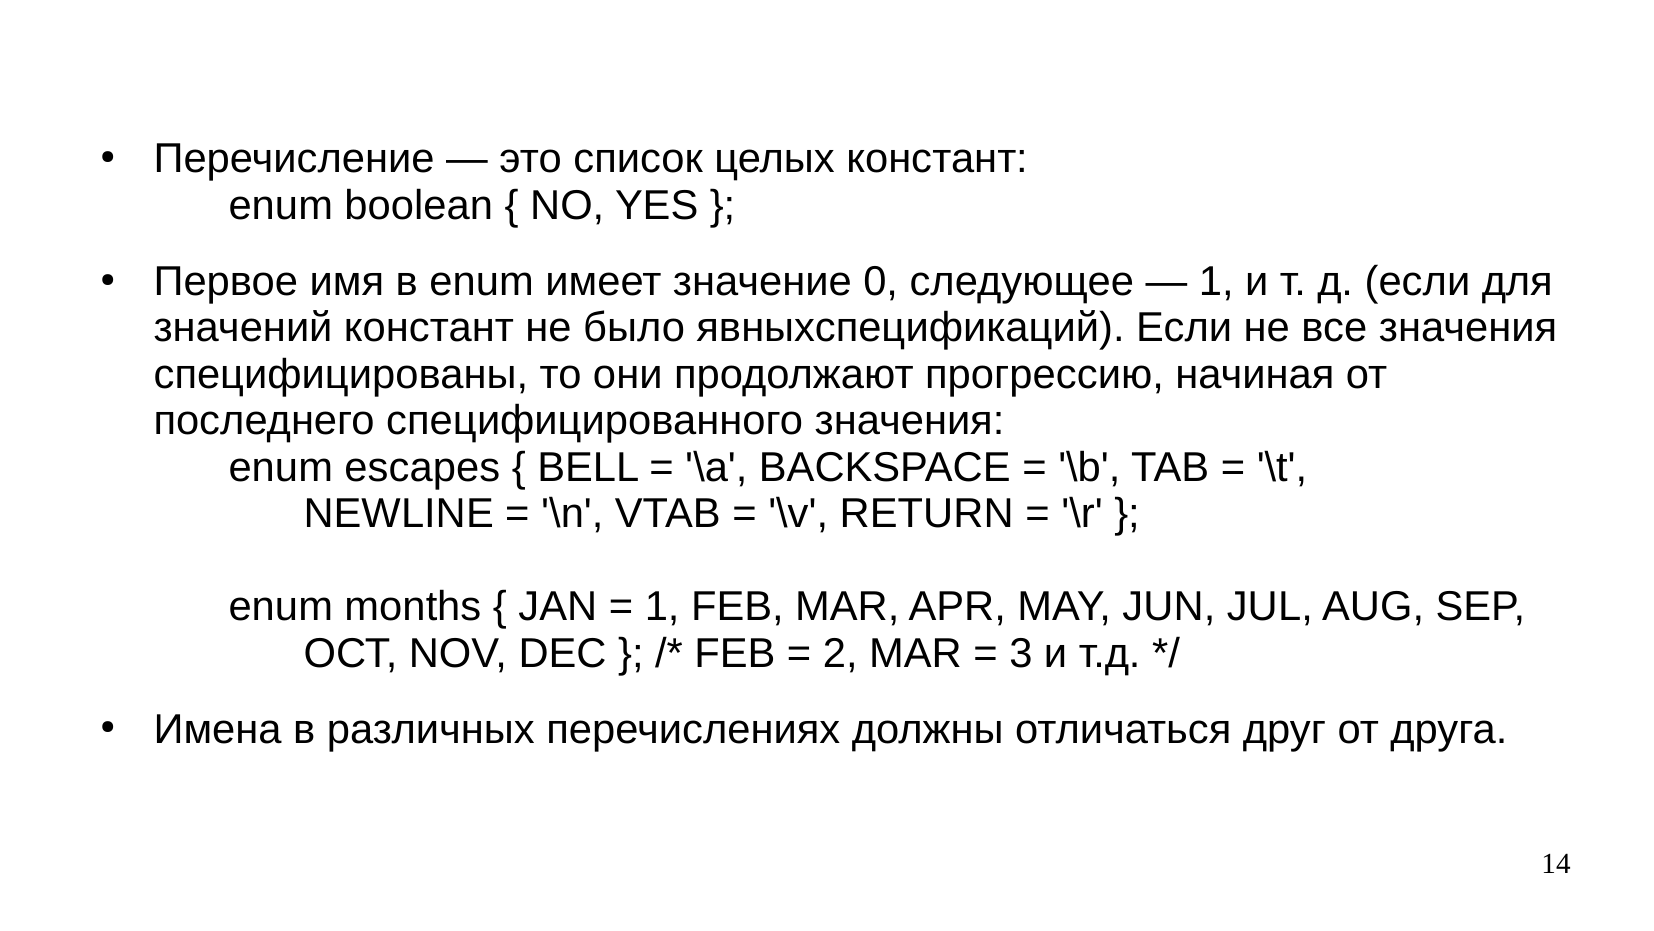

# Перечисление — это список целых констант: enum boolean { NO, YES };
Первое имя в enum имеет значение 0, следующее — 1, и т. д. (если для значений констант не было явныхспецификаций). Если не все значения специфицированы, то они продолжают прогрессию, начиная от последнего специфицированного значения:
	enum escapes { BELL = '\а', BACKSPACE = '\b', TAB = '\t',
		NEWLINE = '\n', VTAB = '\v', RETURN = '\r' };
	enum months { JAN = 1, FEB, MAR, APR, MAY, JUN, JUL, AUG, SEP,
		ОСТ, NOV, DEC }; /* FEB = 2, MAR = 3 и т.д. */
Имена в различных перечислениях должны отличаться друг от друга.
14